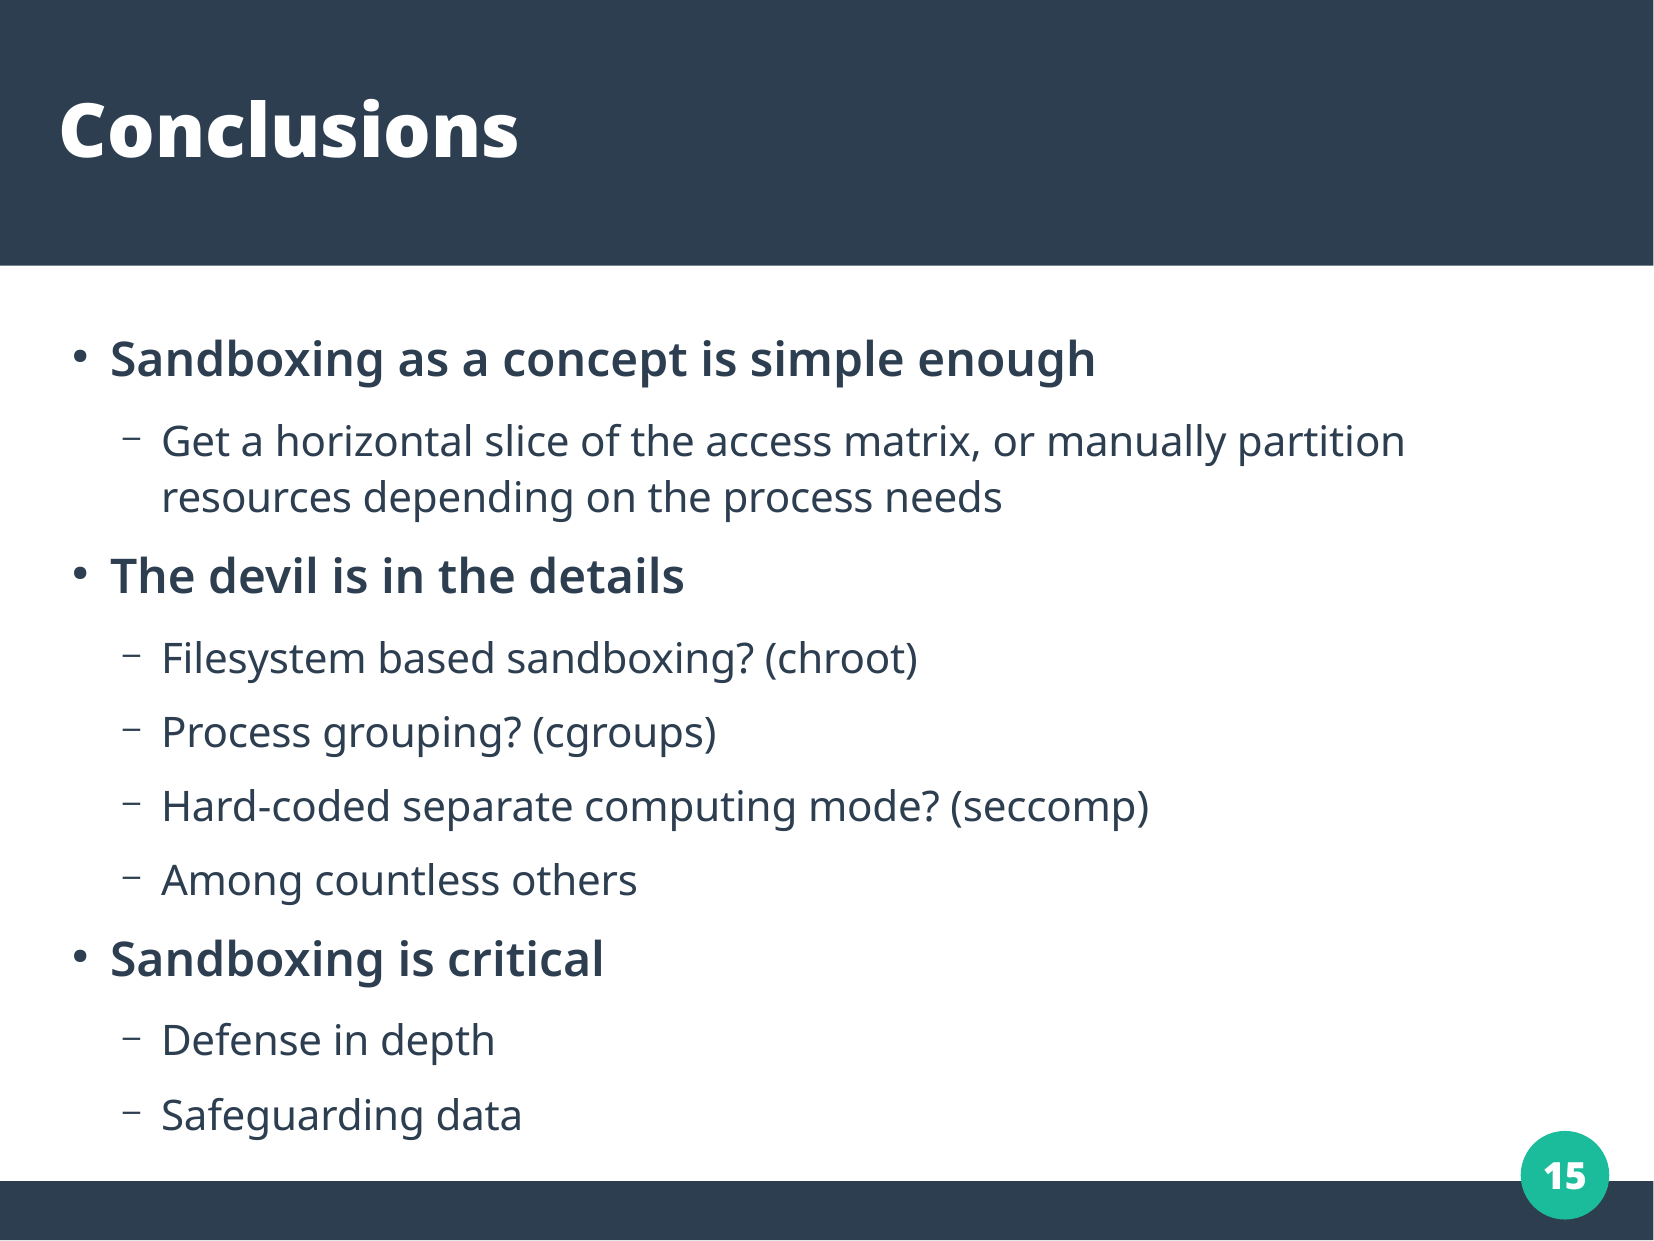

# Conclusions
Sandboxing as a concept is simple enough
Get a horizontal slice of the access matrix, or manually partition resources depending on the process needs
The devil is in the details
Filesystem based sandboxing? (chroot)
Process grouping? (cgroups)
Hard-coded separate computing mode? (seccomp)
Among countless others
Sandboxing is critical
Defense in depth
Safeguarding data
15